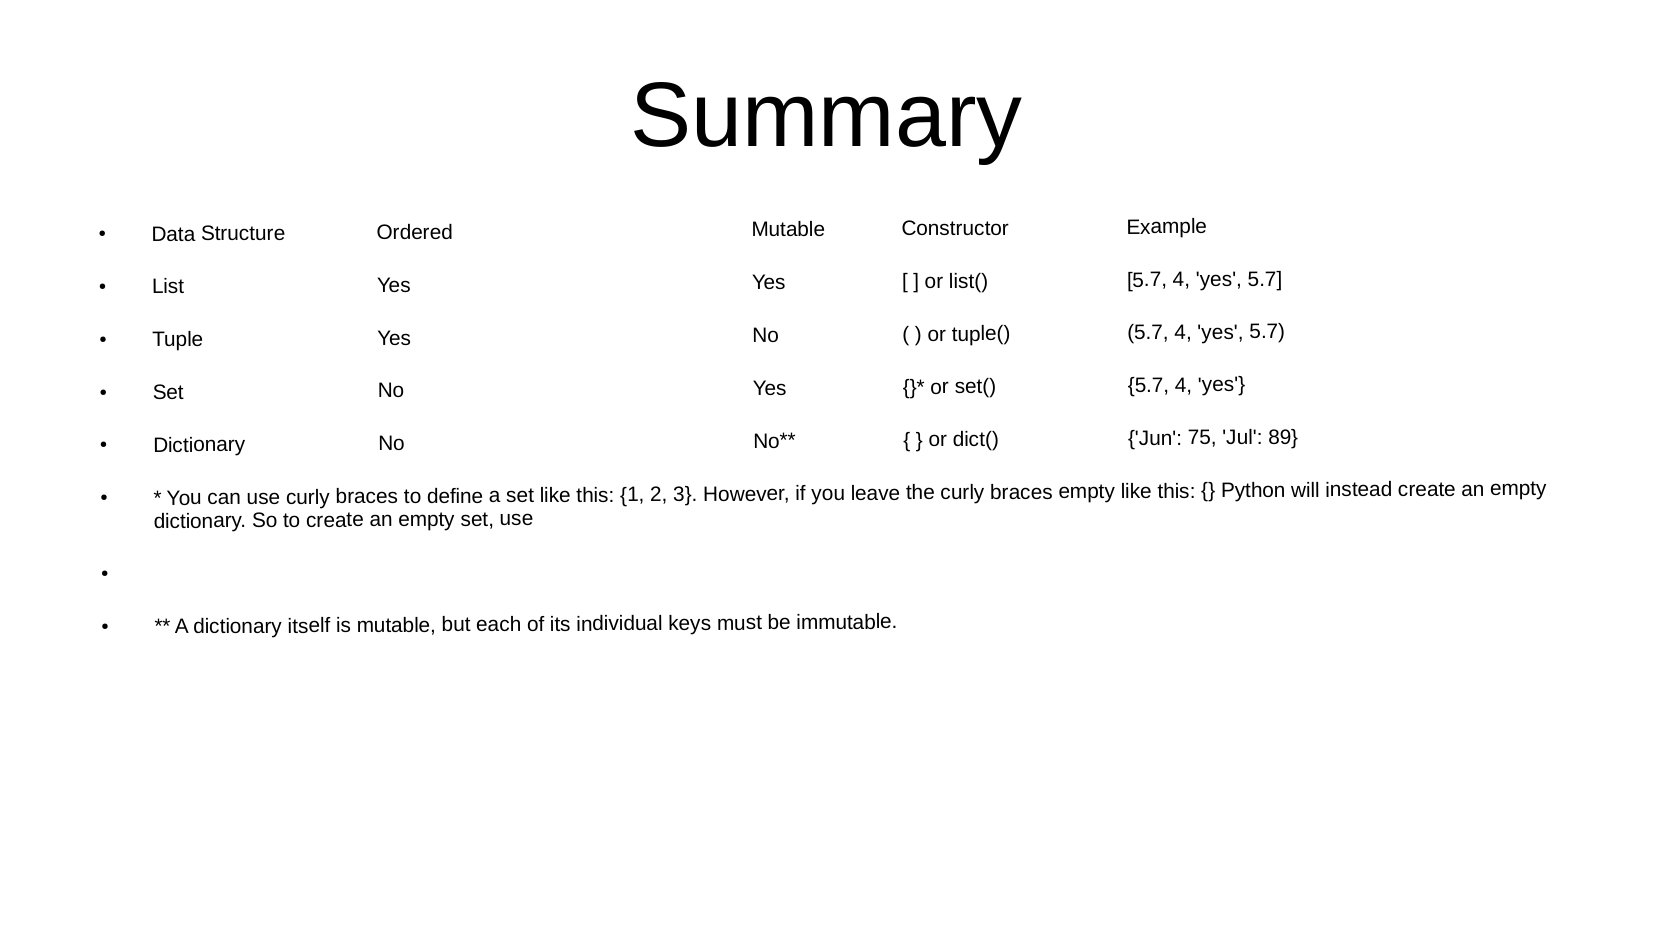

# Summary
Data Structure		Ordered				Mutable		Constructor		Example
List			Yes					Yes		[ ] or list()		[5.7, 4, 'yes', 5.7]
Tuple			Yes					No		( ) or tuple()		(5.7, 4, 'yes', 5.7)
Set			No					Yes		{}* or set()		{5.7, 4, 'yes'}
Dictionary		No					No**		{ } or dict()		{'Jun': 75, 'Jul': 89}
* You can use curly braces to define a set like this: {1, 2, 3}. However, if you leave the curly braces empty like this: {} Python will instead create an empty dictionary. So to create an empty set, use
** A dictionary itself is mutable, but each of its individual keys must be immutable.